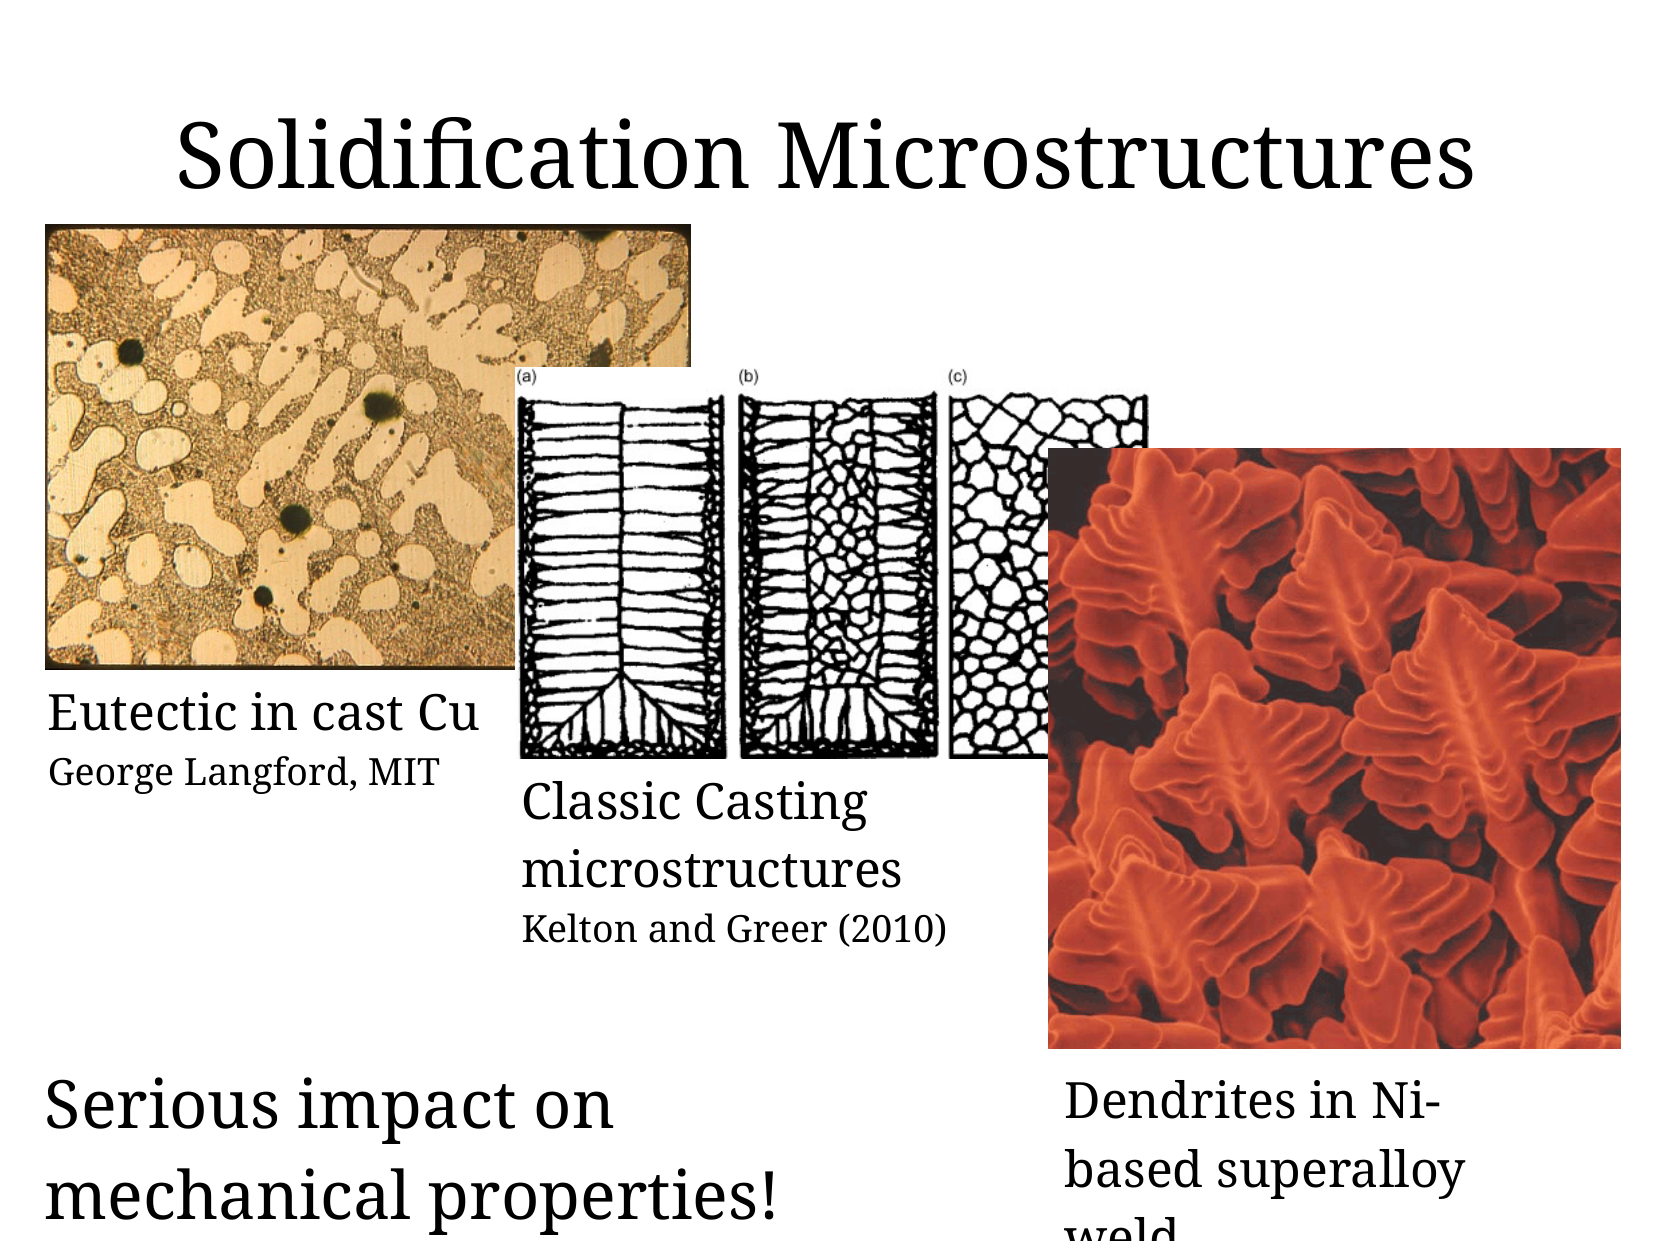

# Solidification Microstructures
Eutectic in cast Cu
George Langford, MIT
Classic Casting
microstructures
Kelton and Greer (2010)
Serious impact on
mechanical properties!
Dendrites in Ni-based superalloy weld
David et al. (2003)